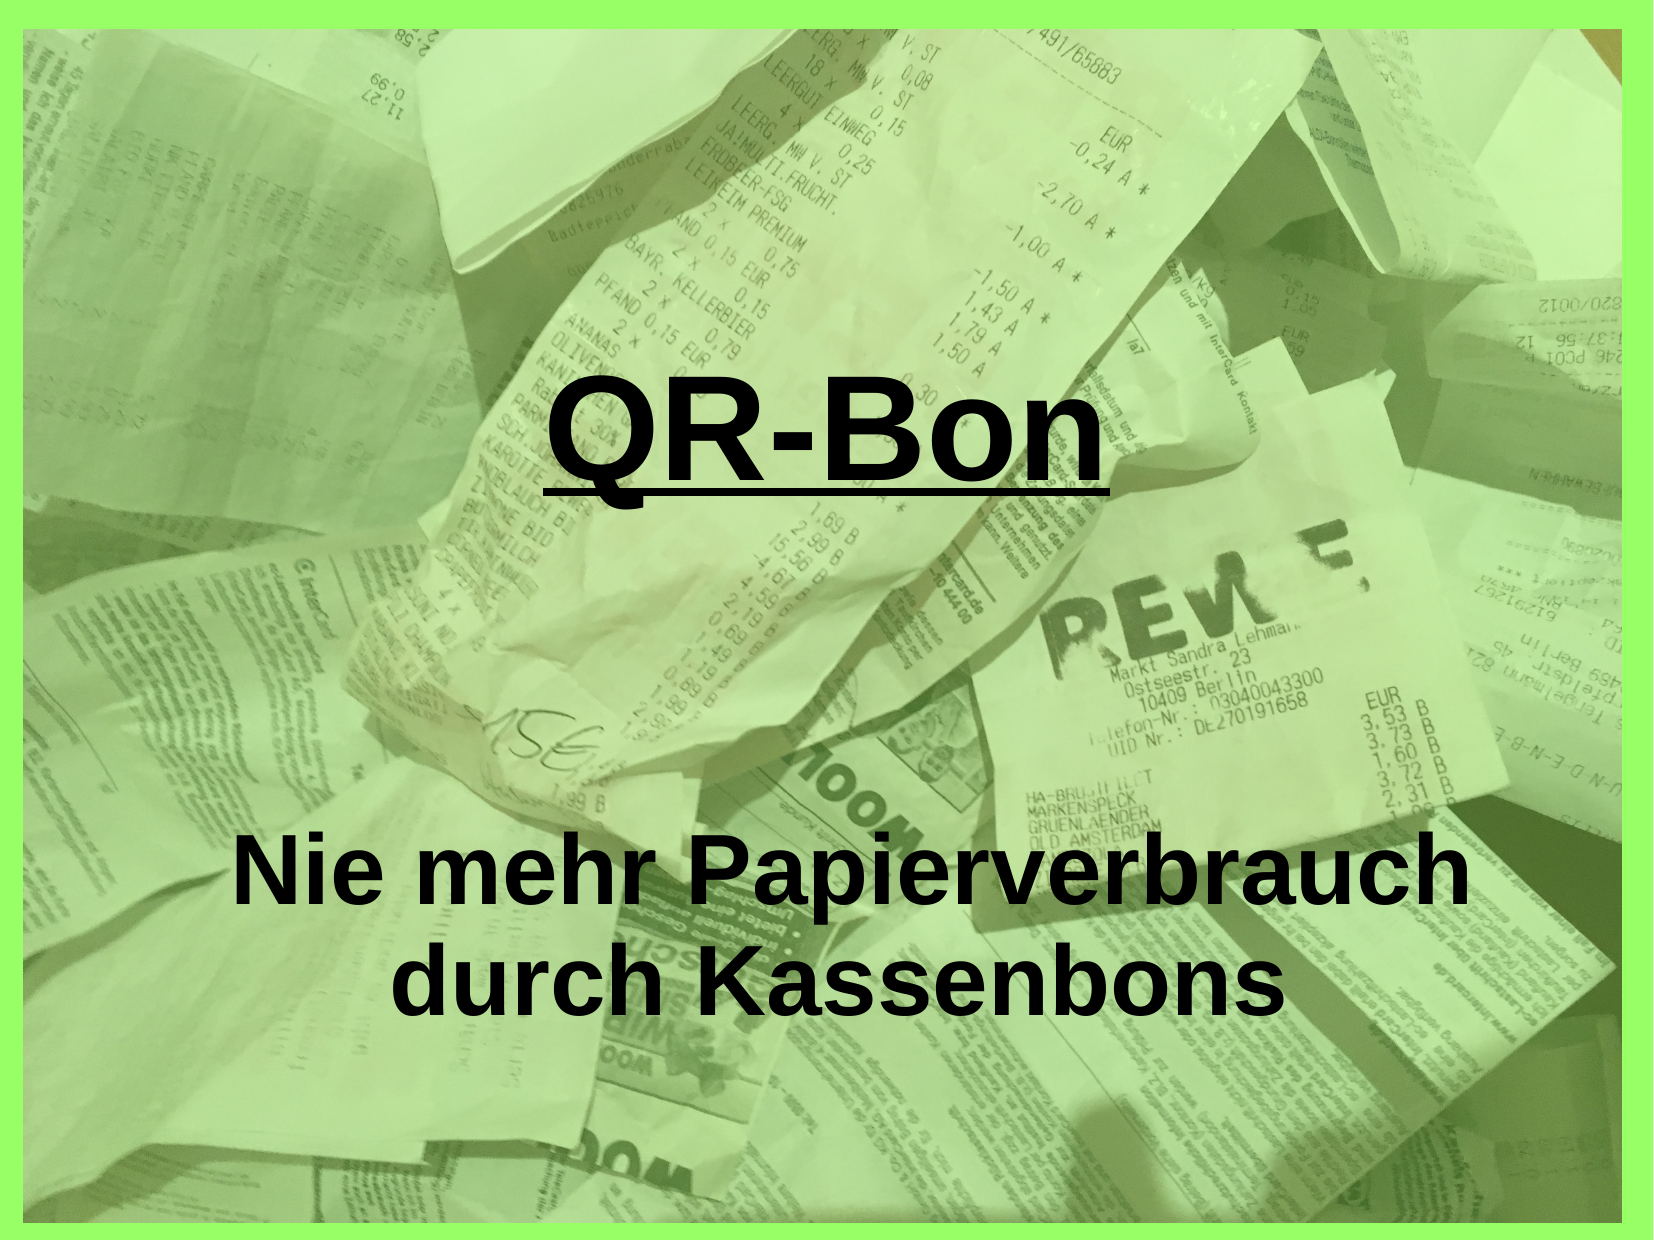

# QR-Bon
 Nie mehr Papierverbrauch durch Kassenbons